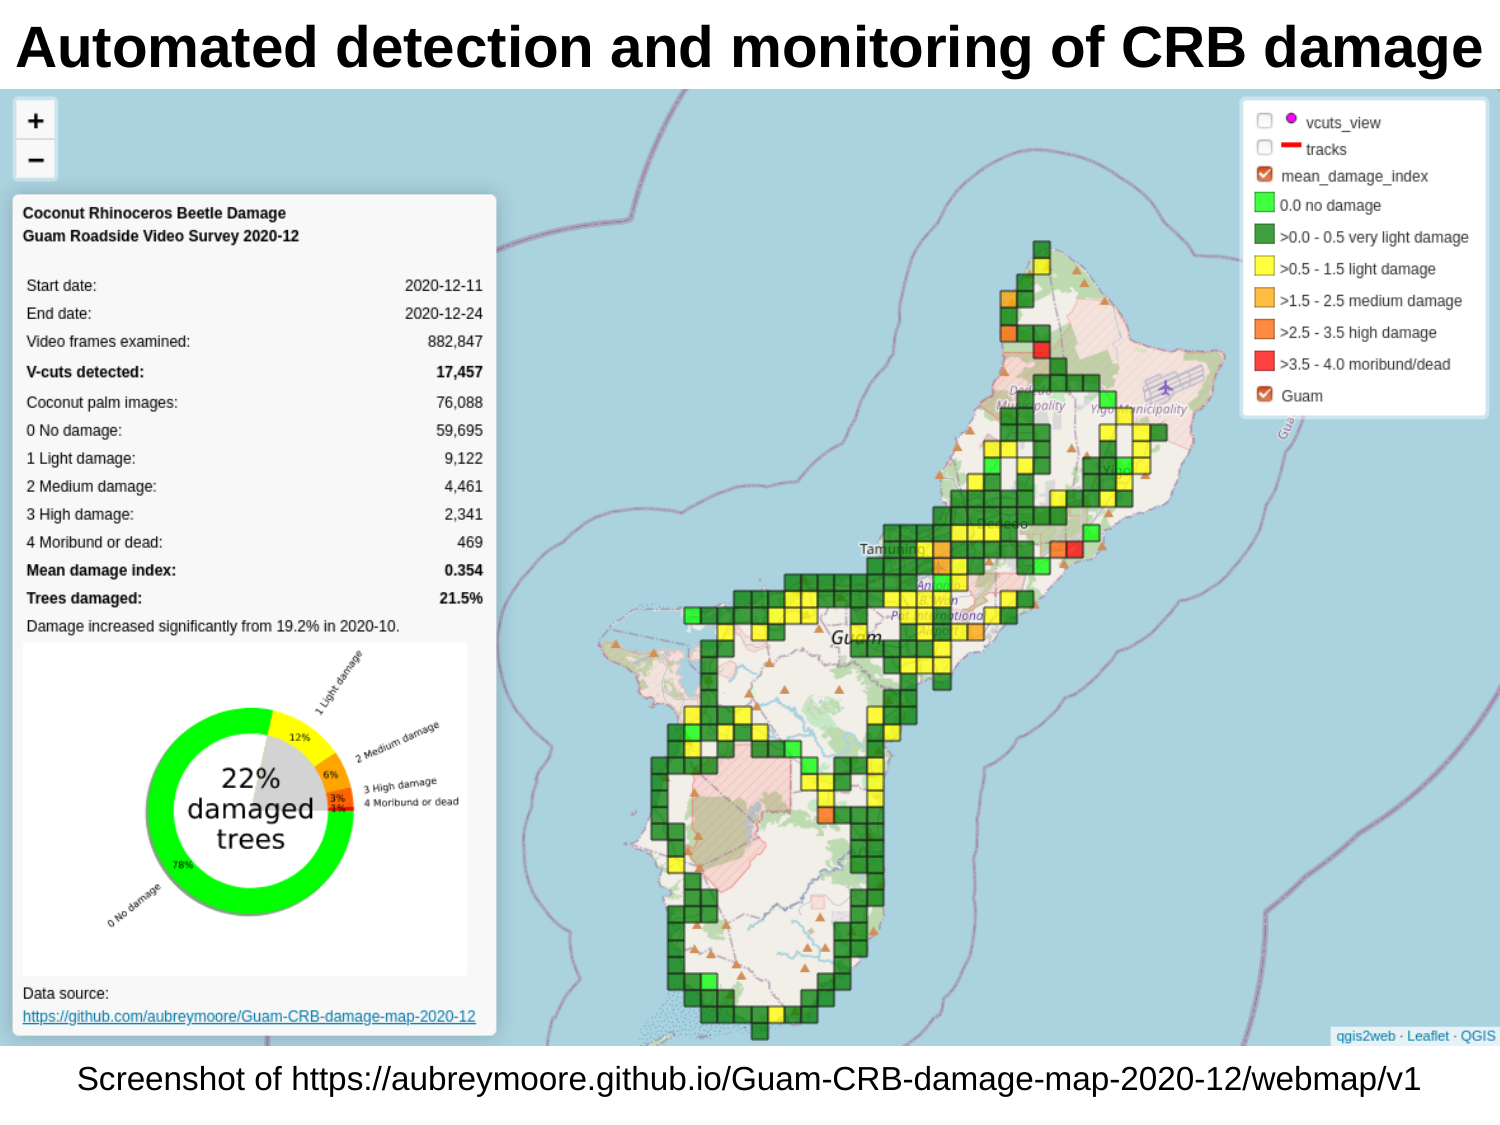

# Automated detection and monitoring of CRB damage
Screenshot of https://aubreymoore.github.io/Guam-CRB-damage-map-2020-12/webmap/v1